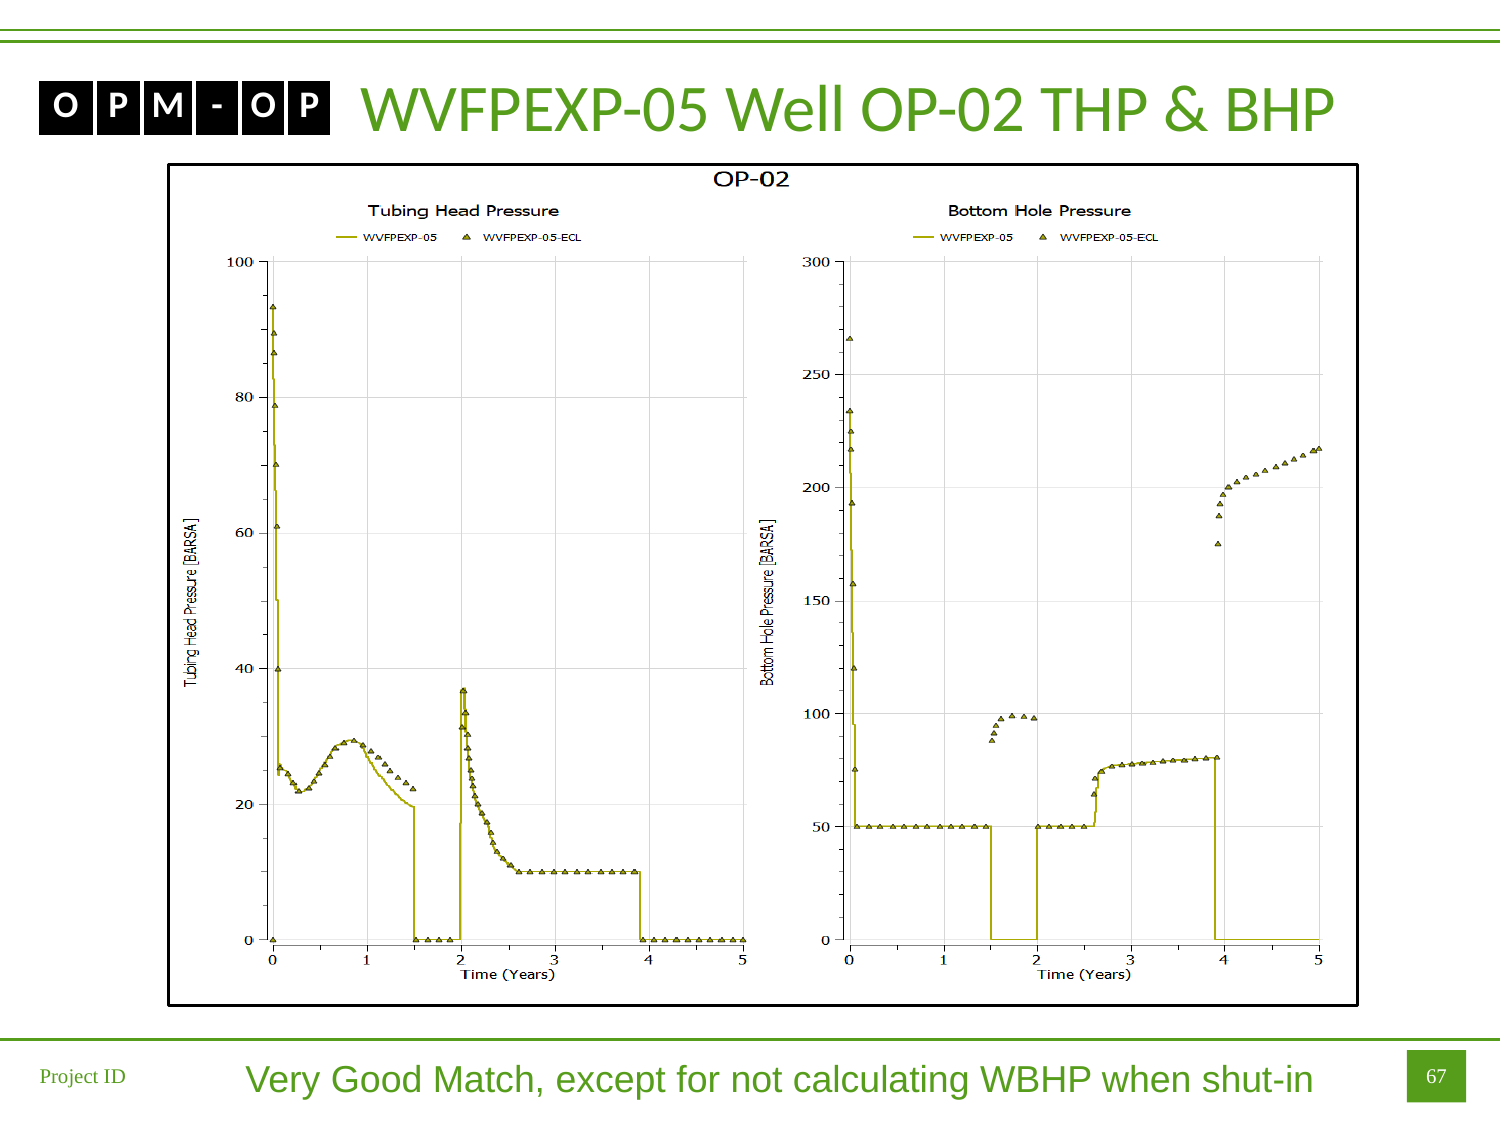

# WVFPEXP-05 Well OP-02 THP & BHP
Project ID
67
Very Good Match, except for not calculating WBHP when shut-in